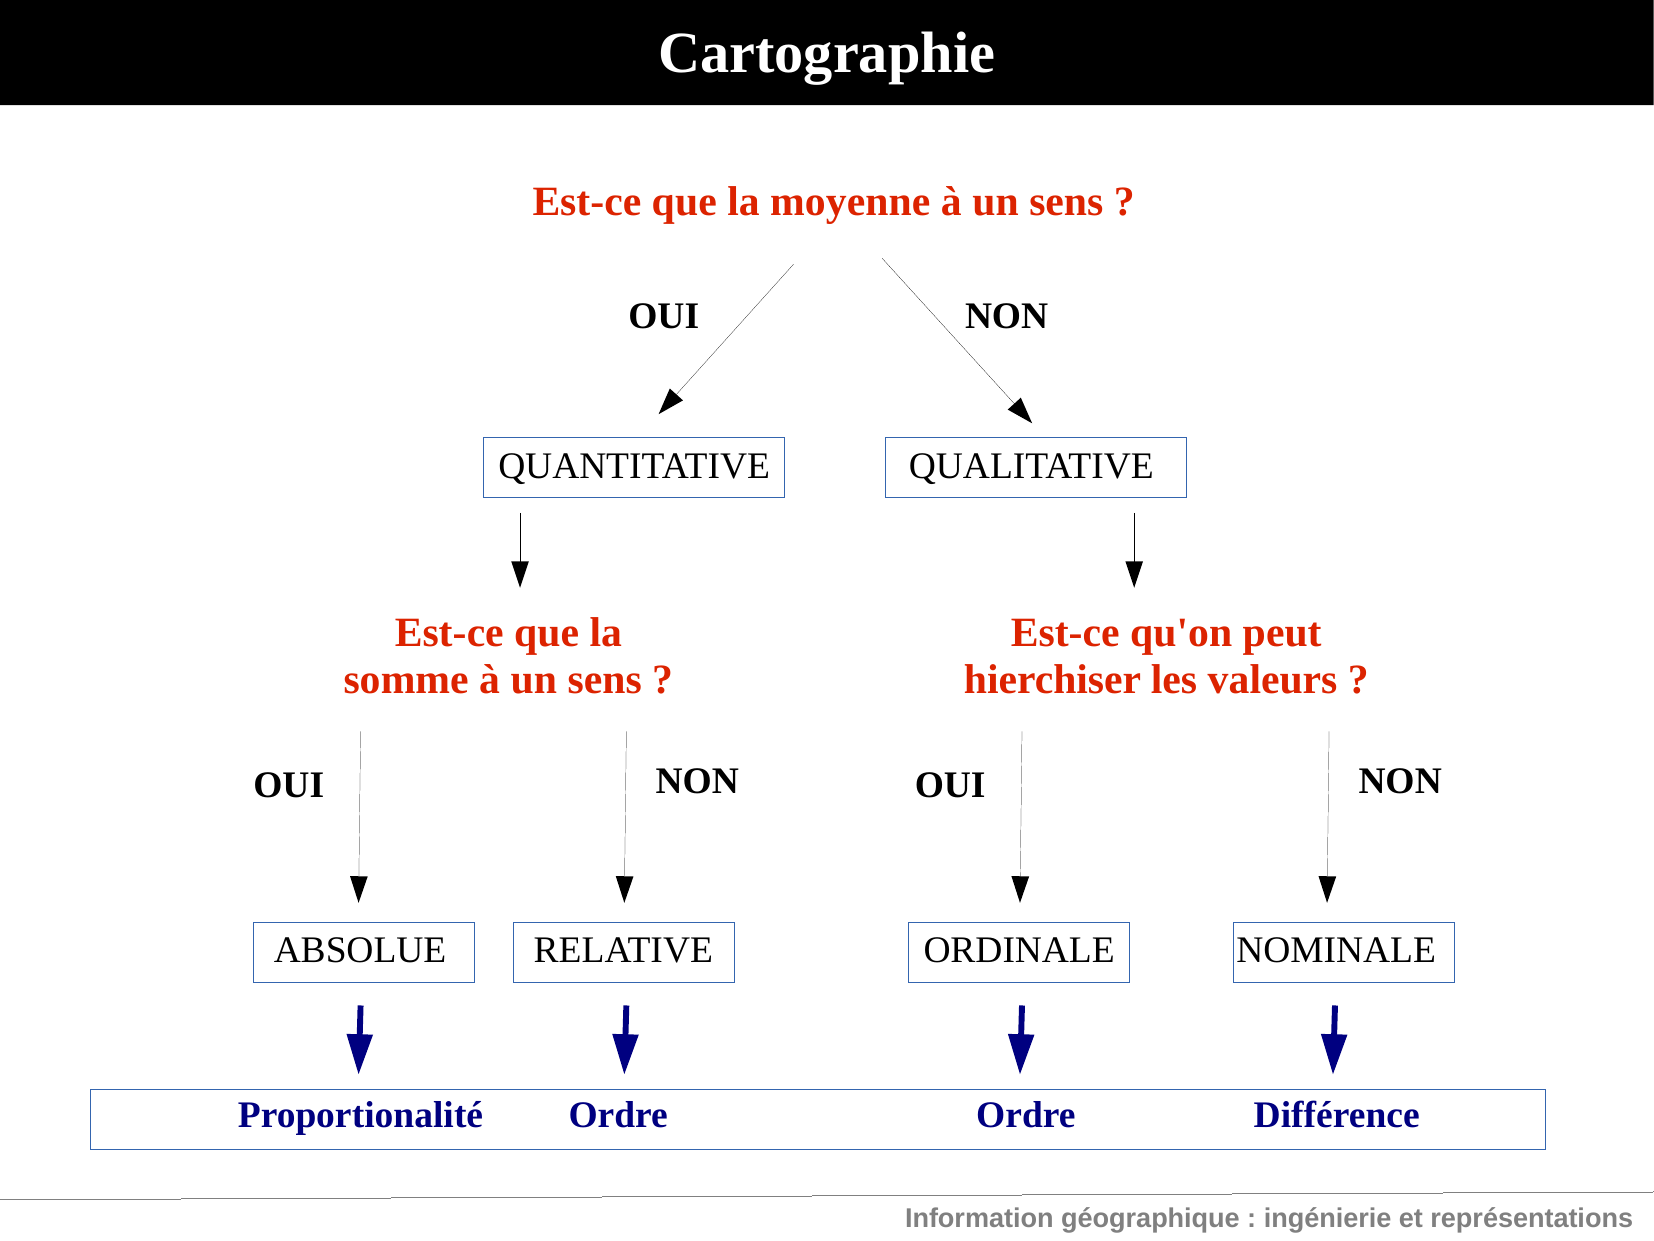

# Cartographie
Est-ce que la moyenne à un sens ?
OUI
NON
QUANTITATIVE
QUALITATIVE
Est-ce que la
somme à un sens ?
Est-ce qu'on peut
hierchiser les valeurs ?
NON
NON
OUI
OUI
ABSOLUE
RELATIVE
ORDINALE
NOMINALE
Proportionalité
Ordre
Ordre
Différence